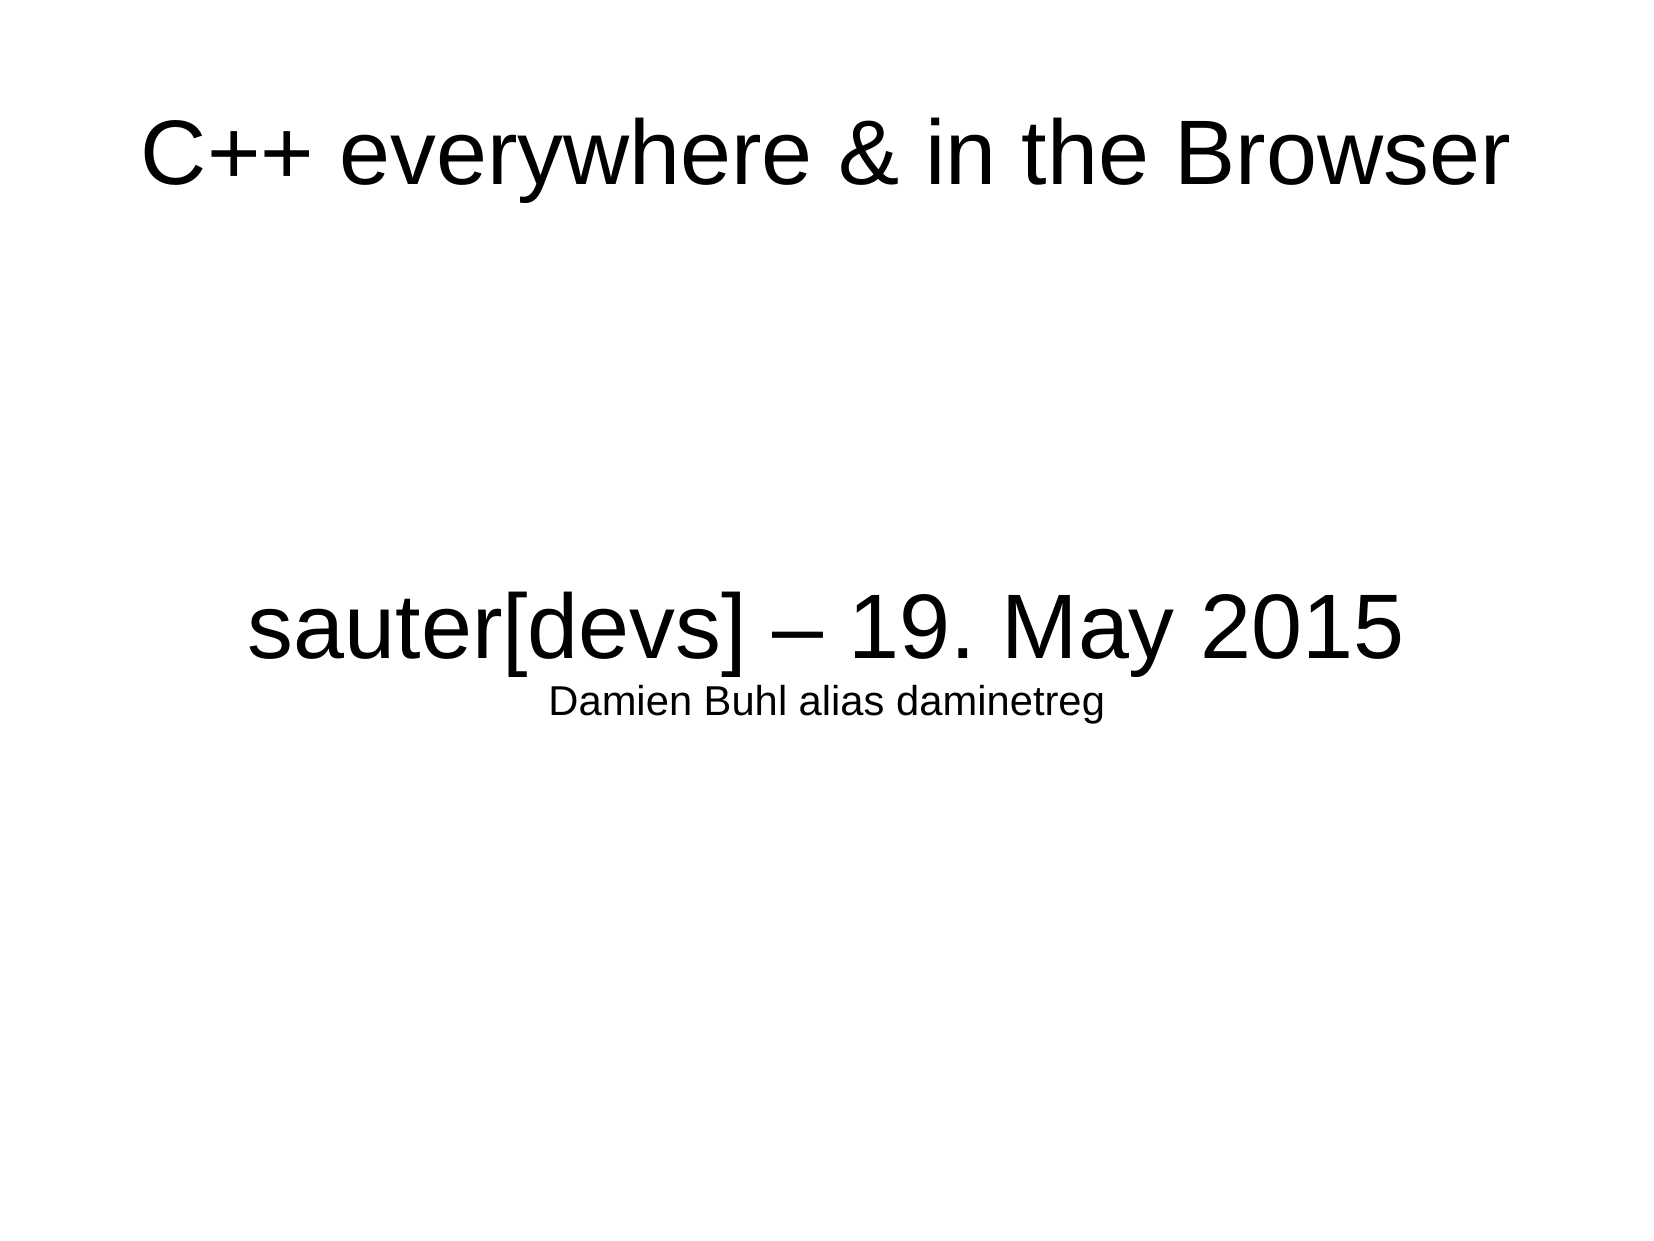

# C++ everywhere & in the Browser
sauter[devs] – 19. May 2015
Damien Buhl alias daminetreg